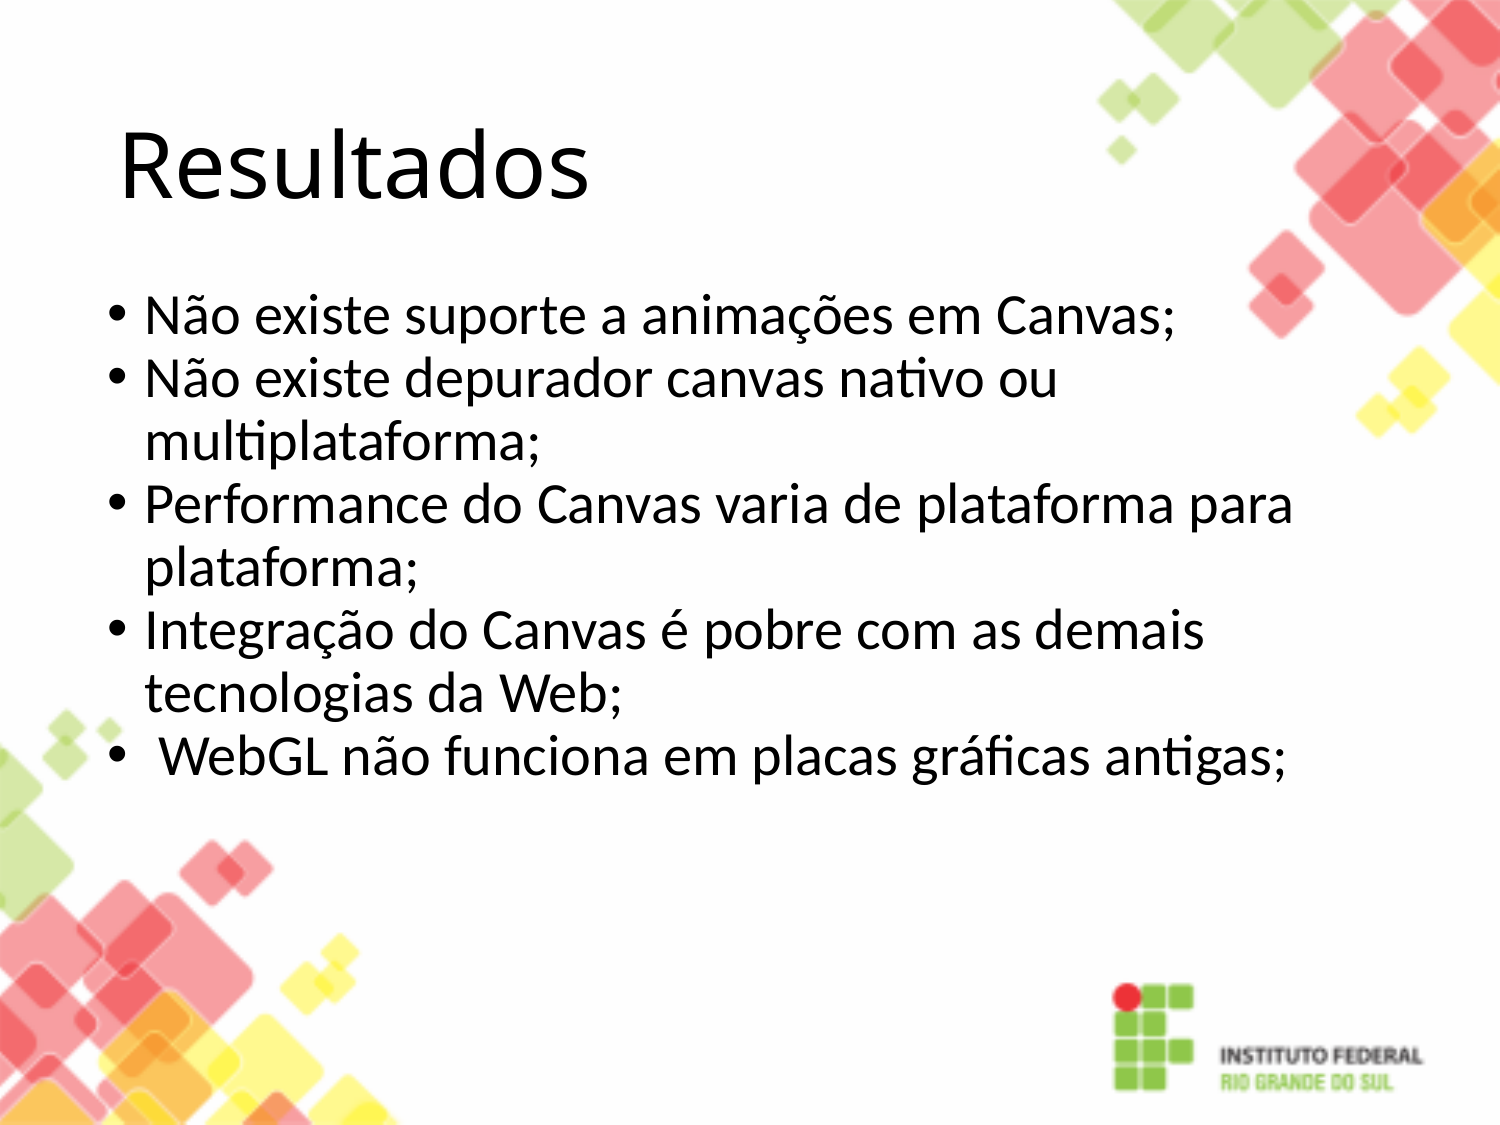

Resultados
Não existe suporte a animações em Canvas;
Não existe depurador canvas nativo ou multiplataforma;
Performance do Canvas varia de plataforma para plataforma;
Integração do Canvas é pobre com as demais tecnologias da Web;
 WebGL não funciona em placas gráficas antigas;